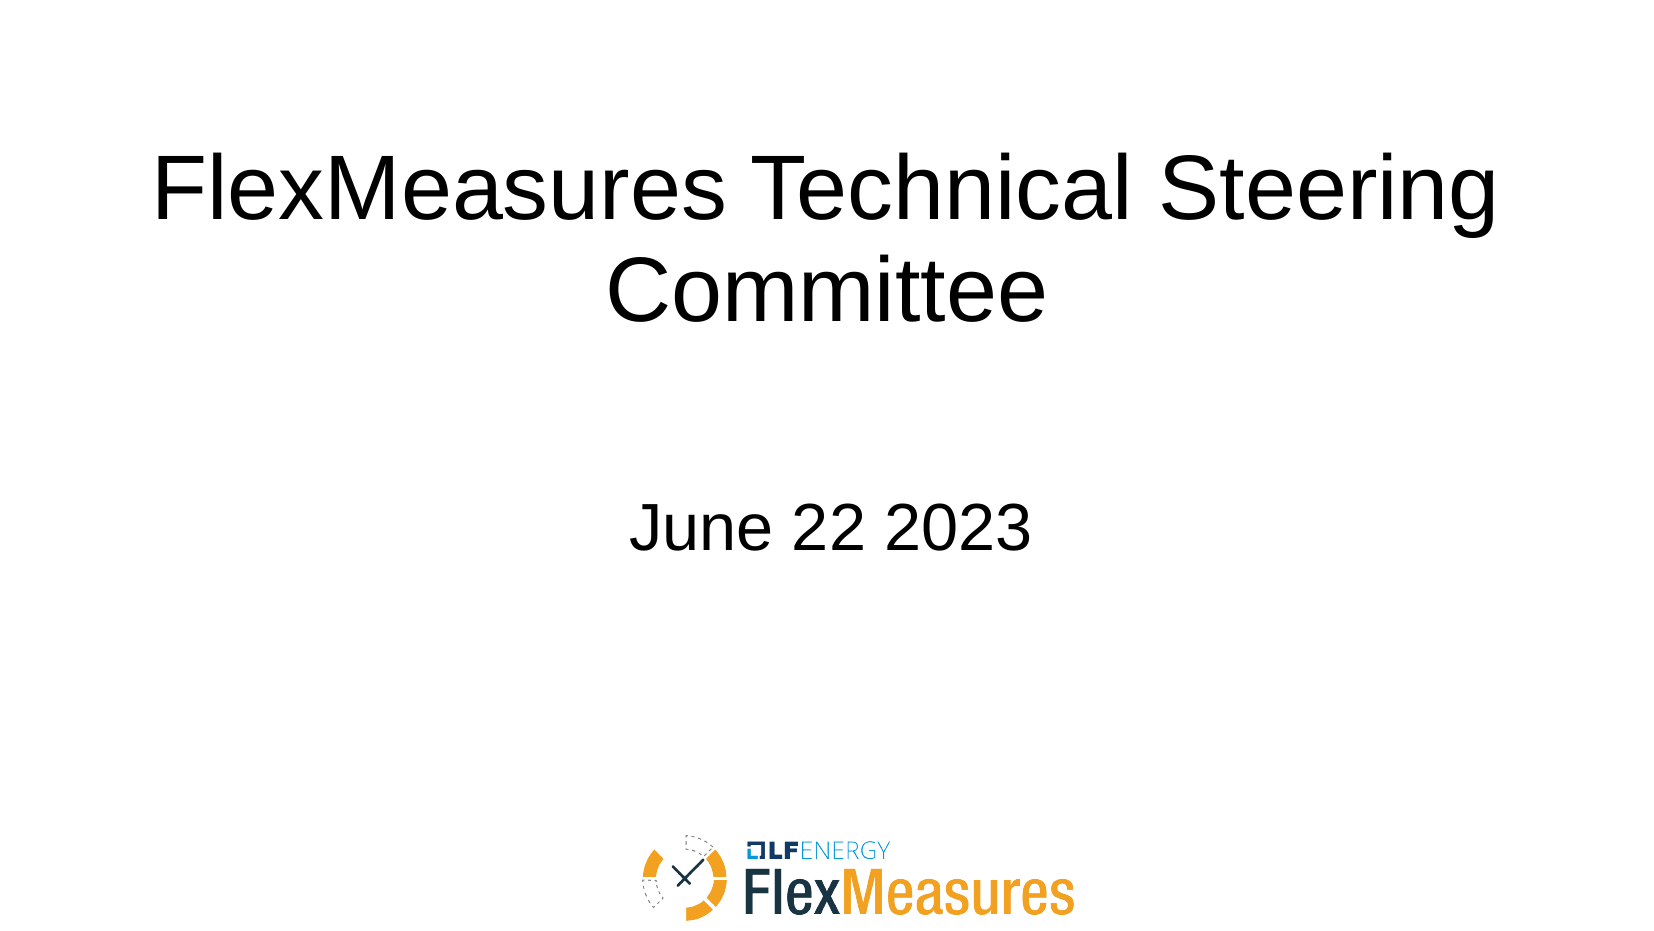

# FlexMeasures Technical Steering Committee
June 22 2023